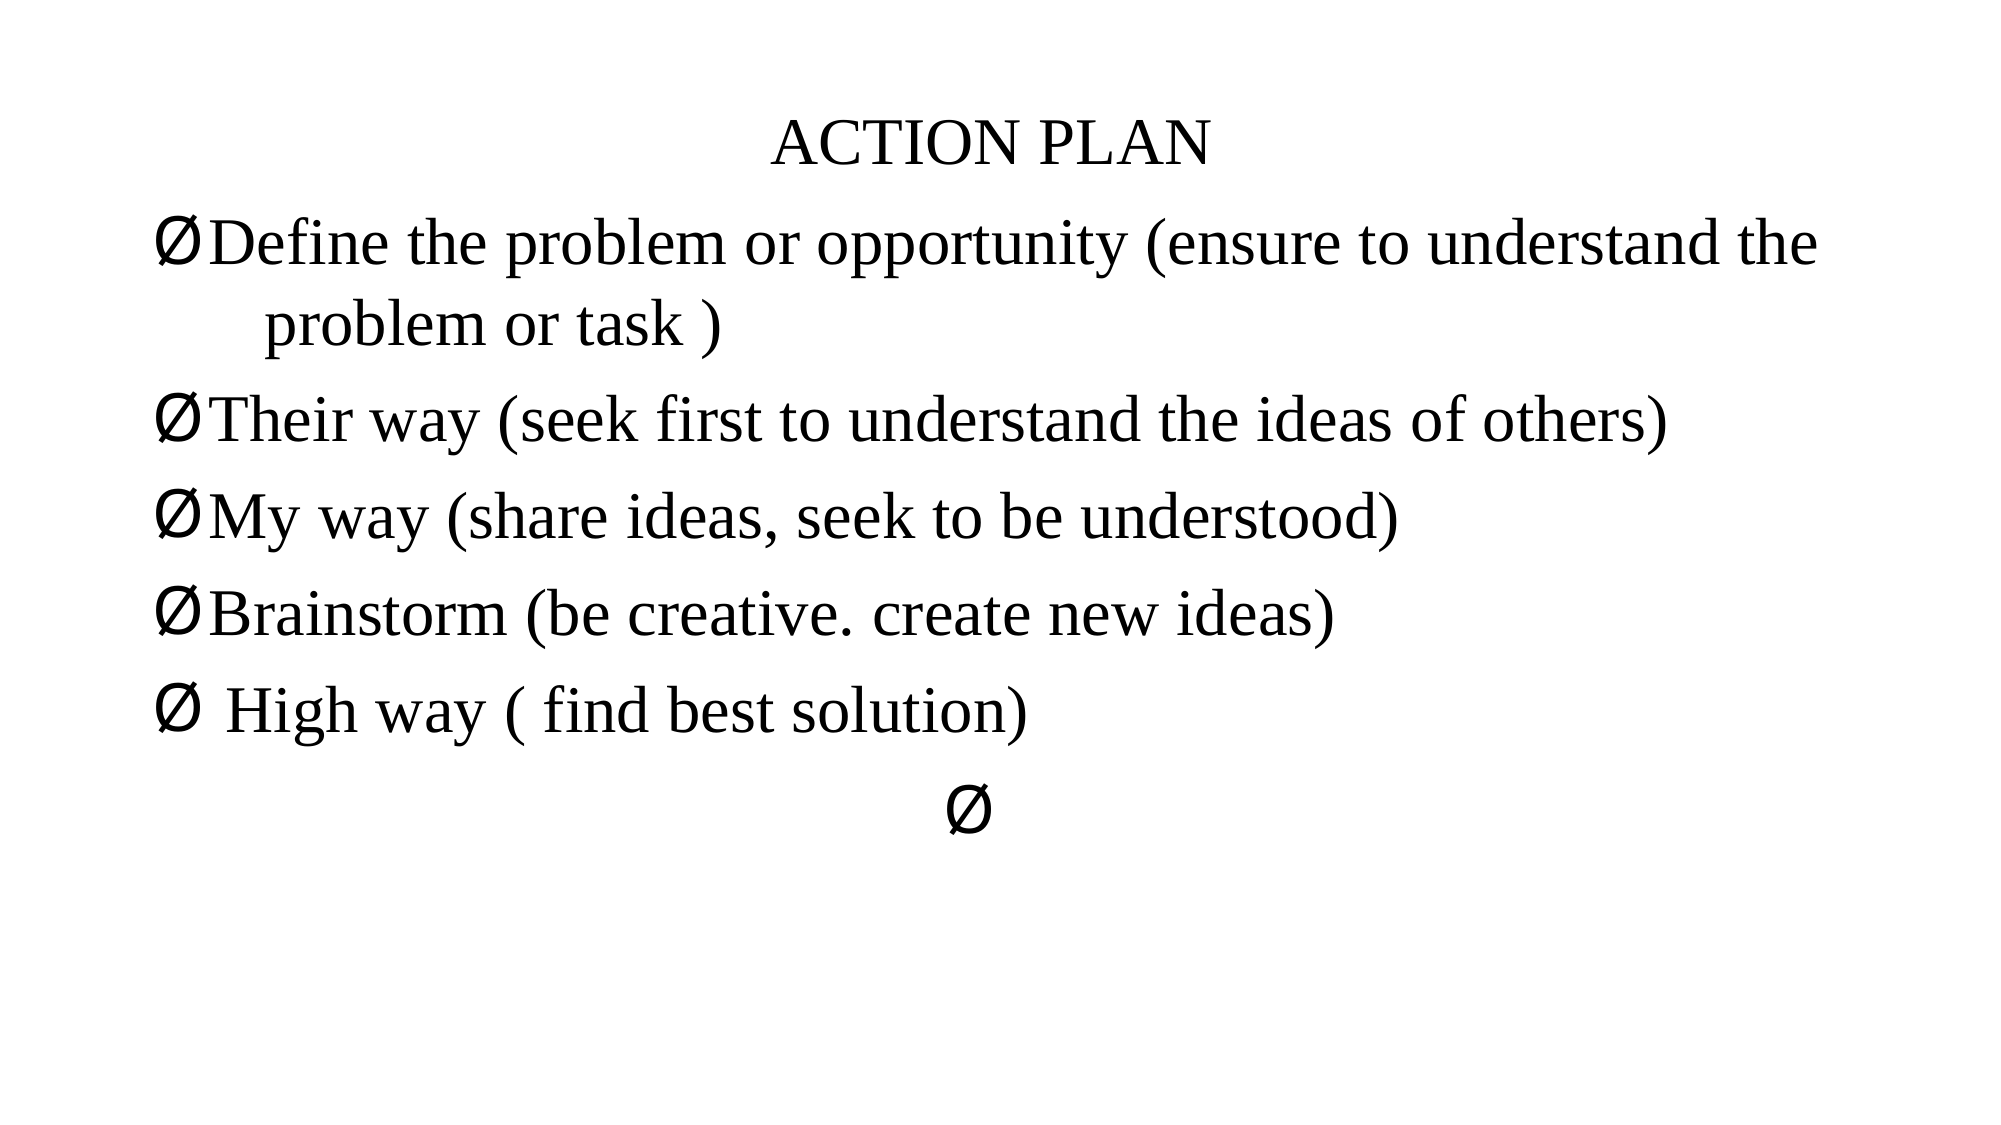

# ACTION PLAN
Define the problem or opportunity (ensure to understand the problem or task )
Their way (seek first to understand the ideas of others)
My way (share ideas, seek to be understood)
Brainstorm (be creative. create new ideas)
 High way ( find best solution)